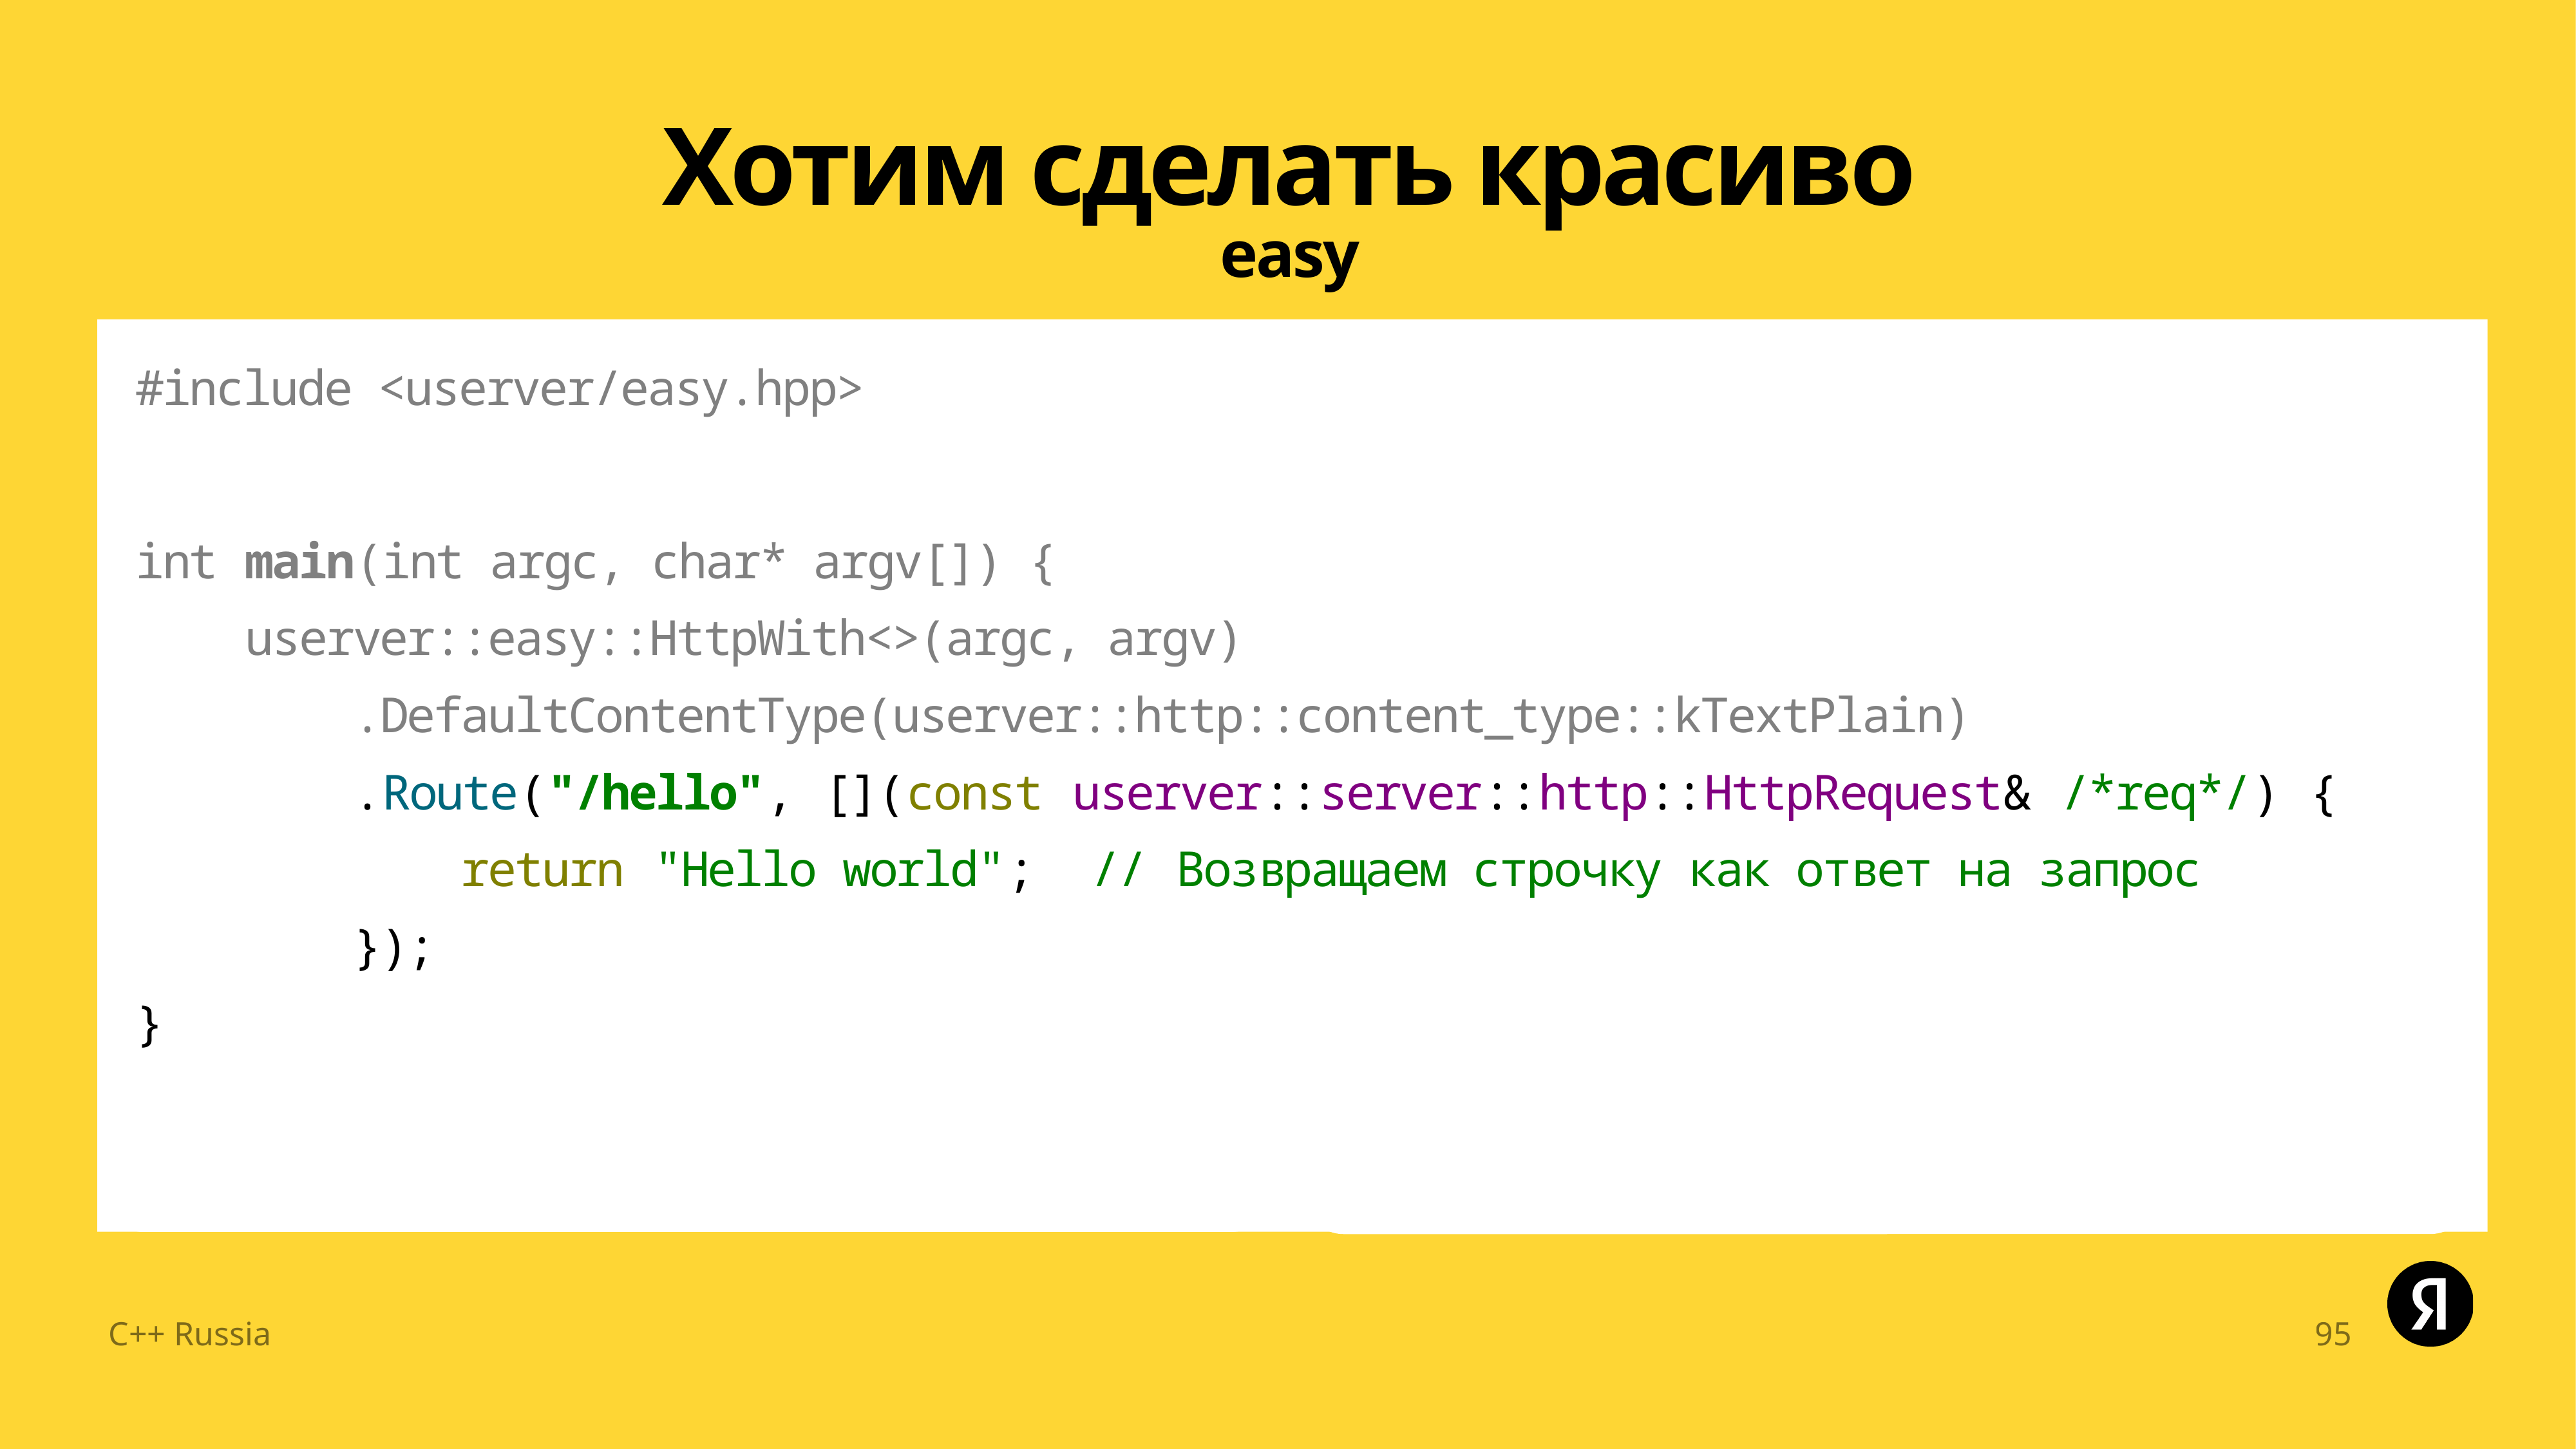

Хотим сделать красиво
easy
#include <userver/easy.hpp>
int main(int argc, char* argv[]) {
 userver::easy::HttpWith<>(argc, argv)
 .DefaultContentType(userver::http::content_type::kTextPlain)
 .Route("/hello", [](const userver::server::http::HttpRequest& /*req*/) {
 return "Hello world"; // Возвращаем строчку как ответ на запрос
 });
}
01
02
# Недостаточно корутин в пуле — тратится много CPU на выделения и освобождения памяти
Избыток корутин в пуле — тратится оперативная память
03
04
C++ Russia
Ручная настройка пулов — боль и страдание
В зависимости от приложения нужны разные размеры пулов — требуется ручная настройка
95